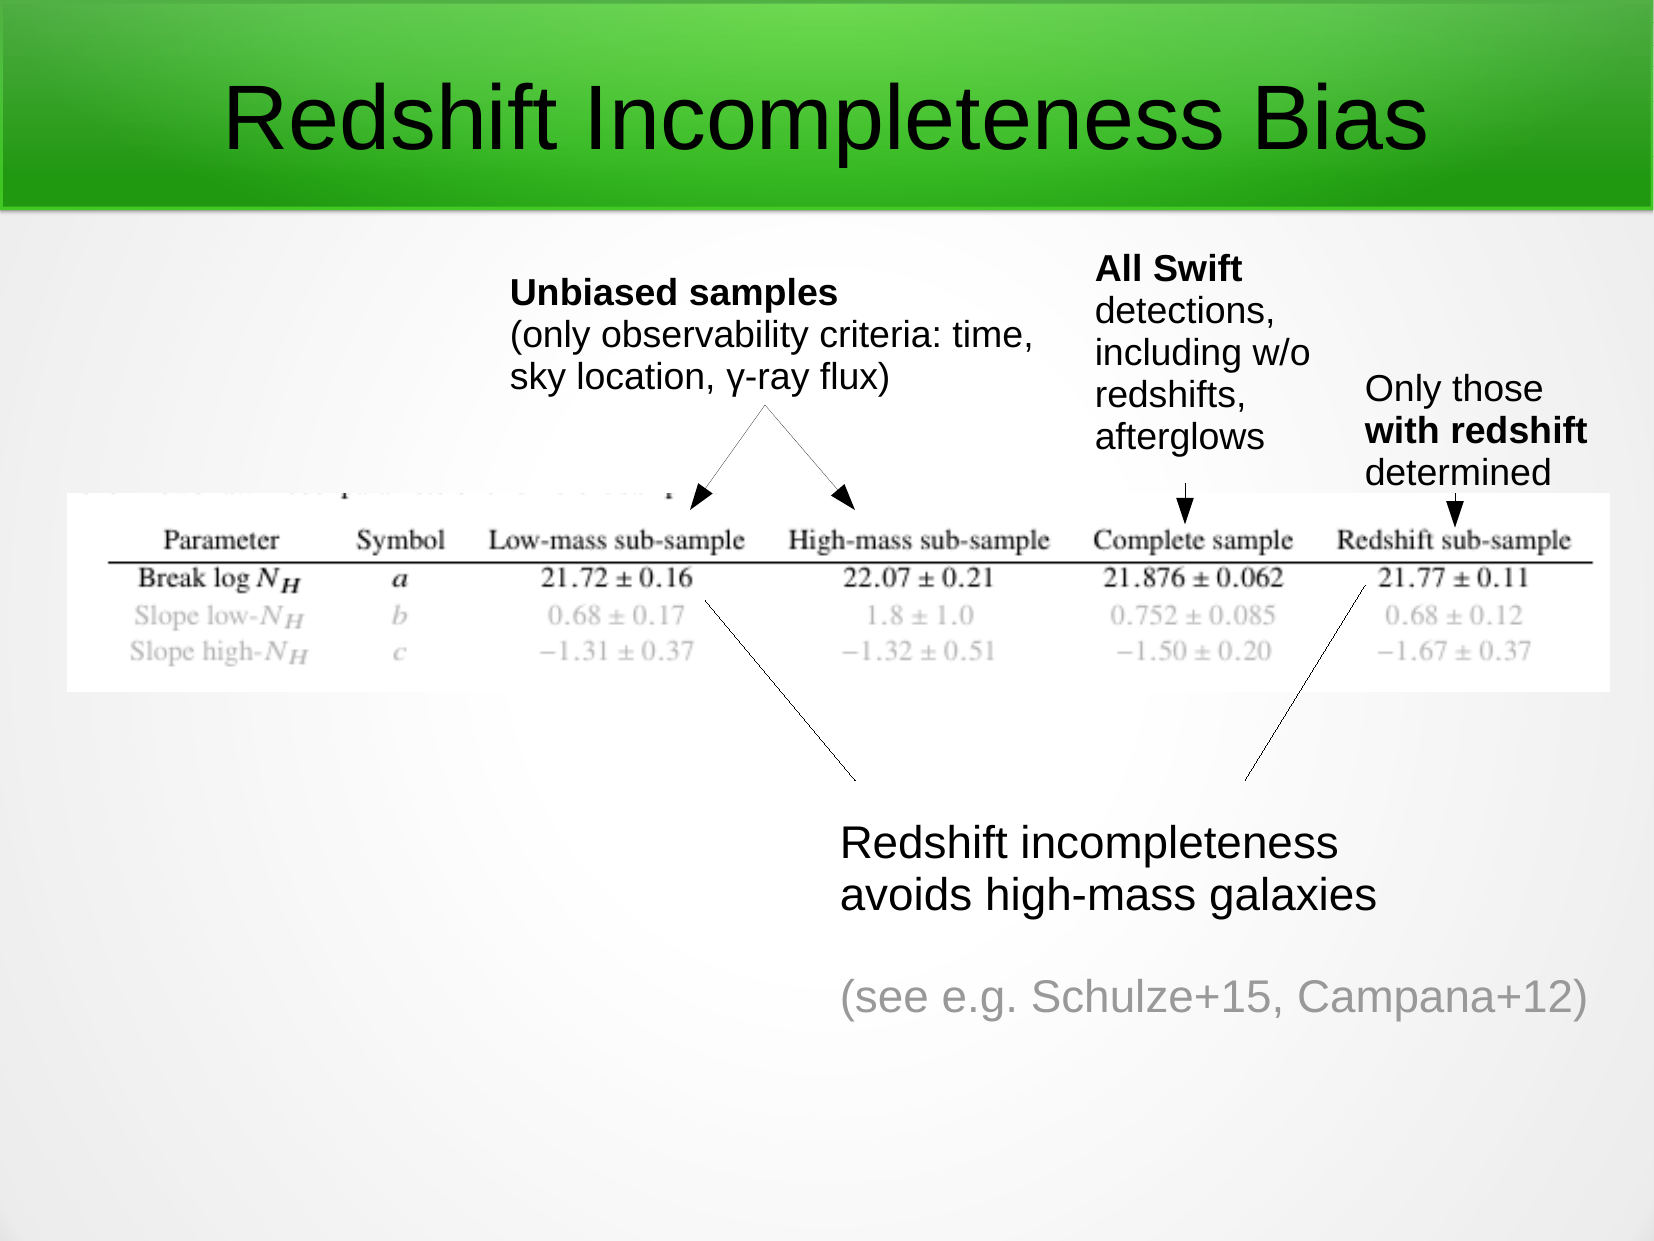

# Redshift Incompleteness Bias
All Swift
detections, including w/o redshifts, afterglows
Unbiased samples
(only observability criteria: time, sky location, γ-ray flux)
Only those with redshift determined
Redshift incompleteness
avoids high-mass galaxies
(see e.g. Schulze+15, Campana+12)